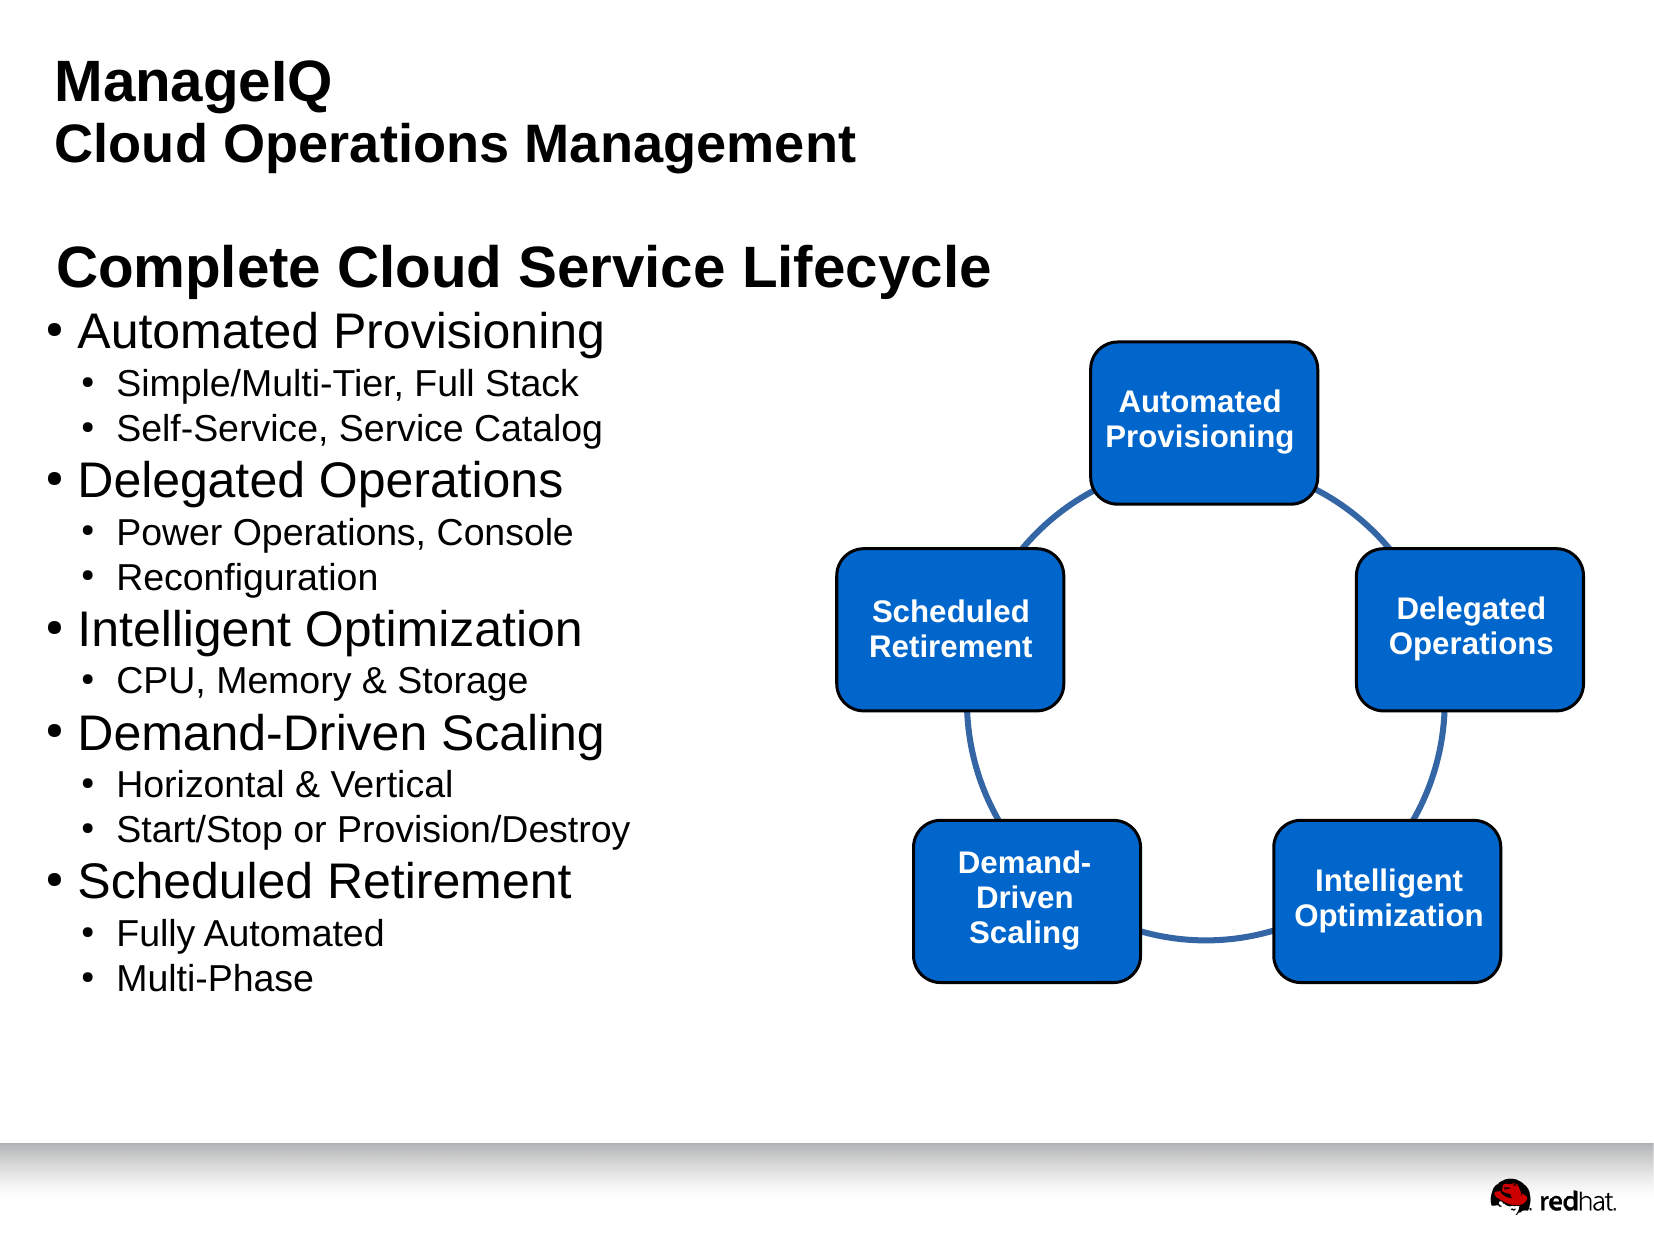

ManageIQ
Cloud Operations Management
Complete Cloud Service Lifecycle
# Automated Provisioning
Simple/Multi-Tier, Full Stack
Self-Service, Service Catalog
 Delegated Operations
Power Operations, Console
Reconfiguration
 Intelligent Optimization
CPU, Memory & Storage
 Demand-Driven Scaling
Horizontal & Vertical
Start/Stop or Provision/Destroy
 Scheduled Retirement
Fully Automated
Multi-Phase
Automated
Provisioning
Delegated
Operations
Scheduled
Retirement
Demand-
Driven
Scaling
Intelligent
Optimization